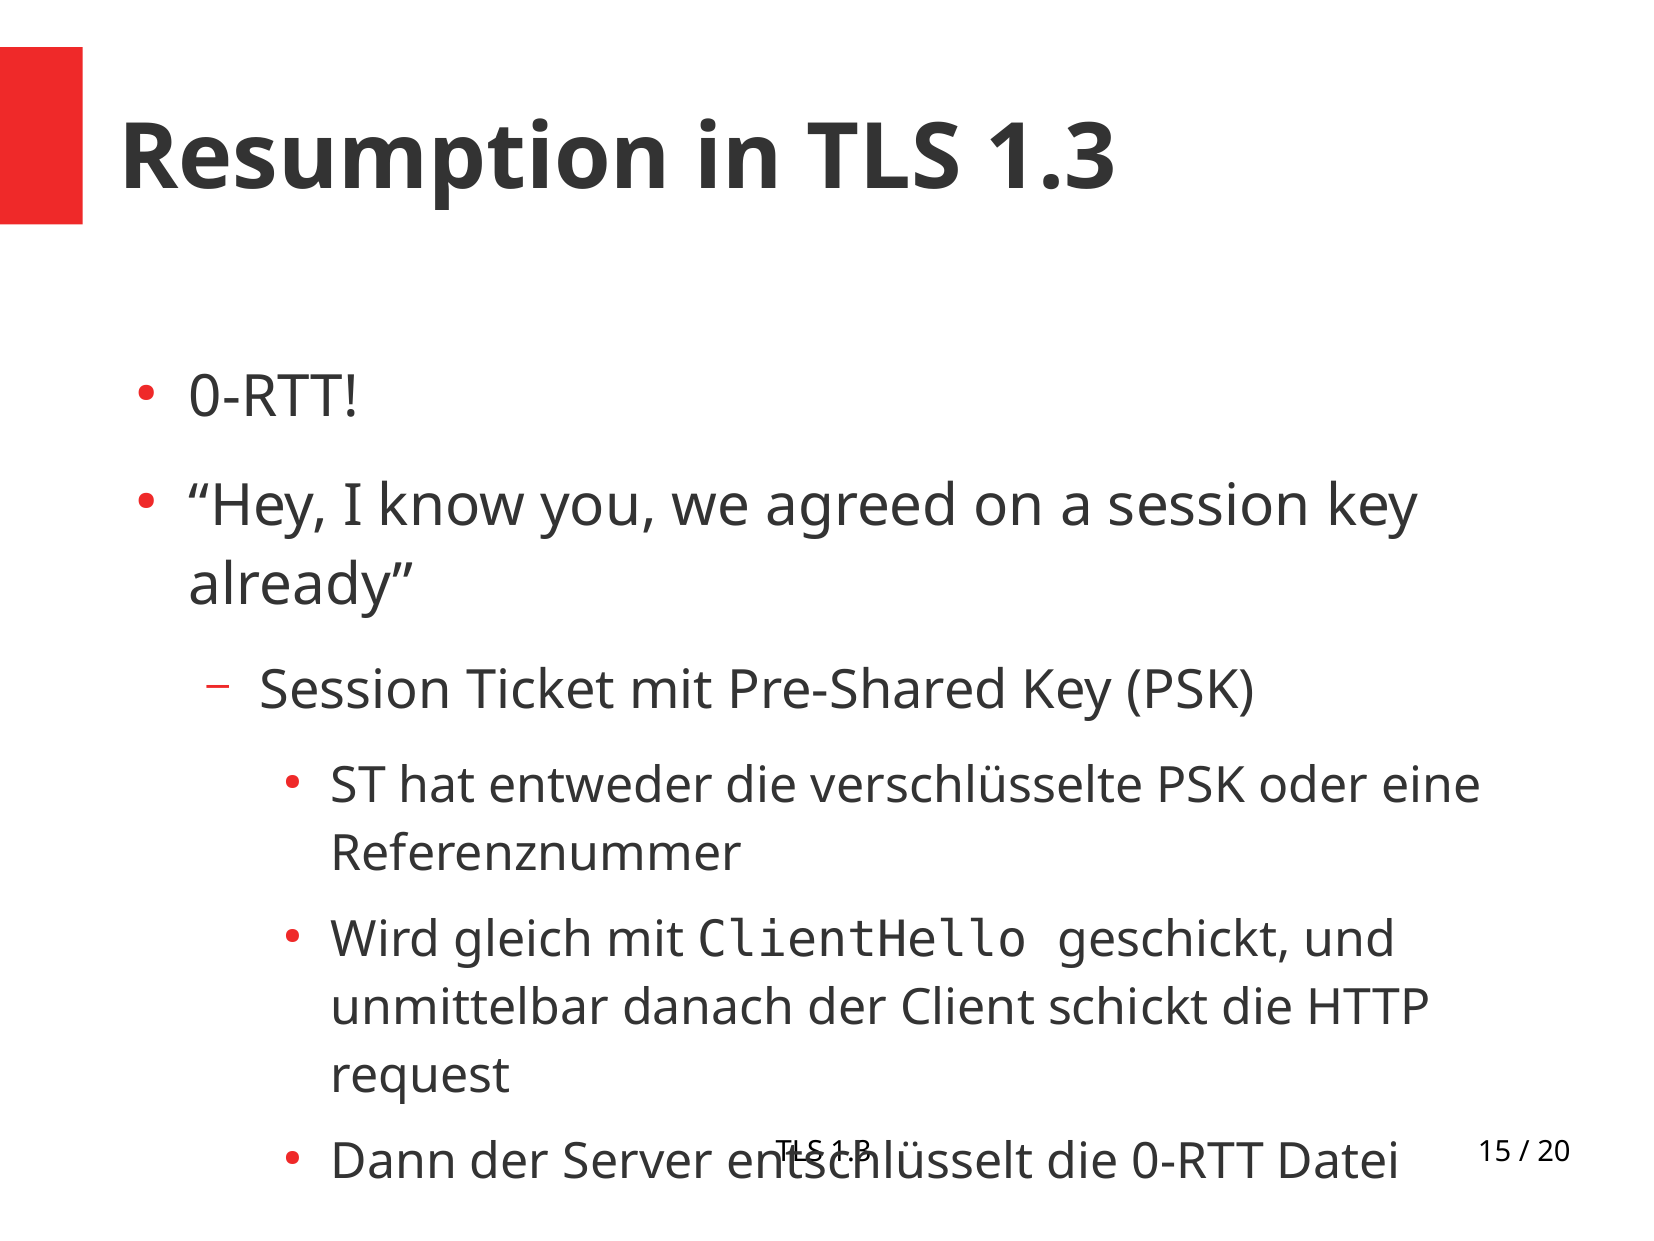

# Resumption in TLS 1.3
0-RTT!
“Hey, I know you, we agreed on a session key already”
Session Ticket mit Pre-Shared Key (PSK)
ST hat entweder die verschlüsselte PSK oder eine Referenznummer
Wird gleich mit ClientHello geschickt, und unmittelbar danach der Client schickt die HTTP request
Dann der Server entschlüsselt die 0-RTT Datei
TLS 1.3
15